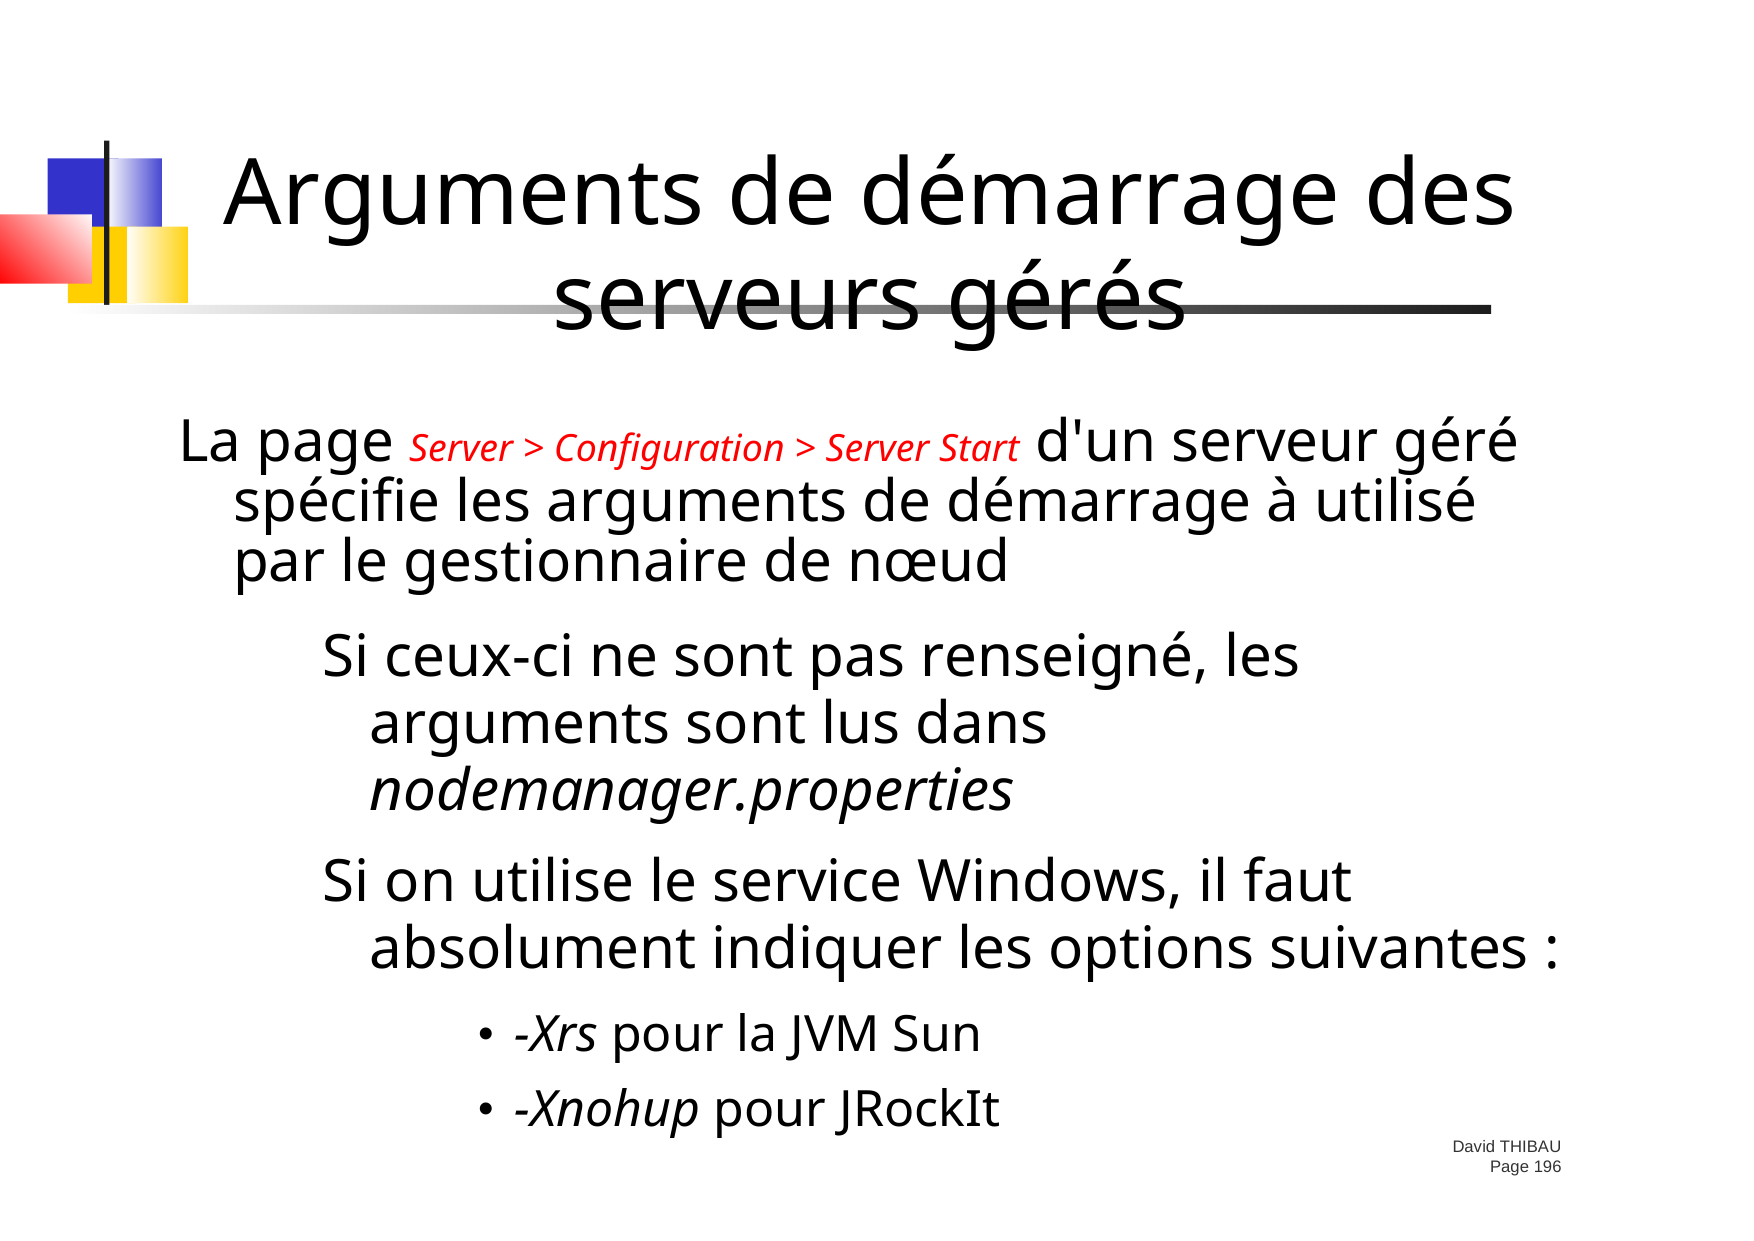

# Arguments de démarrage des serveurs gérés
La page Server > Configuration > Server Start d'un serveur géré spécifie les arguments de démarrage à utilisé par le gestionnaire de nœud
Si ceux-ci ne sont pas renseigné, les arguments sont lus dans nodemanager.properties
Si on utilise le service Windows, il faut absolument indiquer les options suivantes :
-Xrs pour la JVM Sun
-Xnohup pour JRockIt